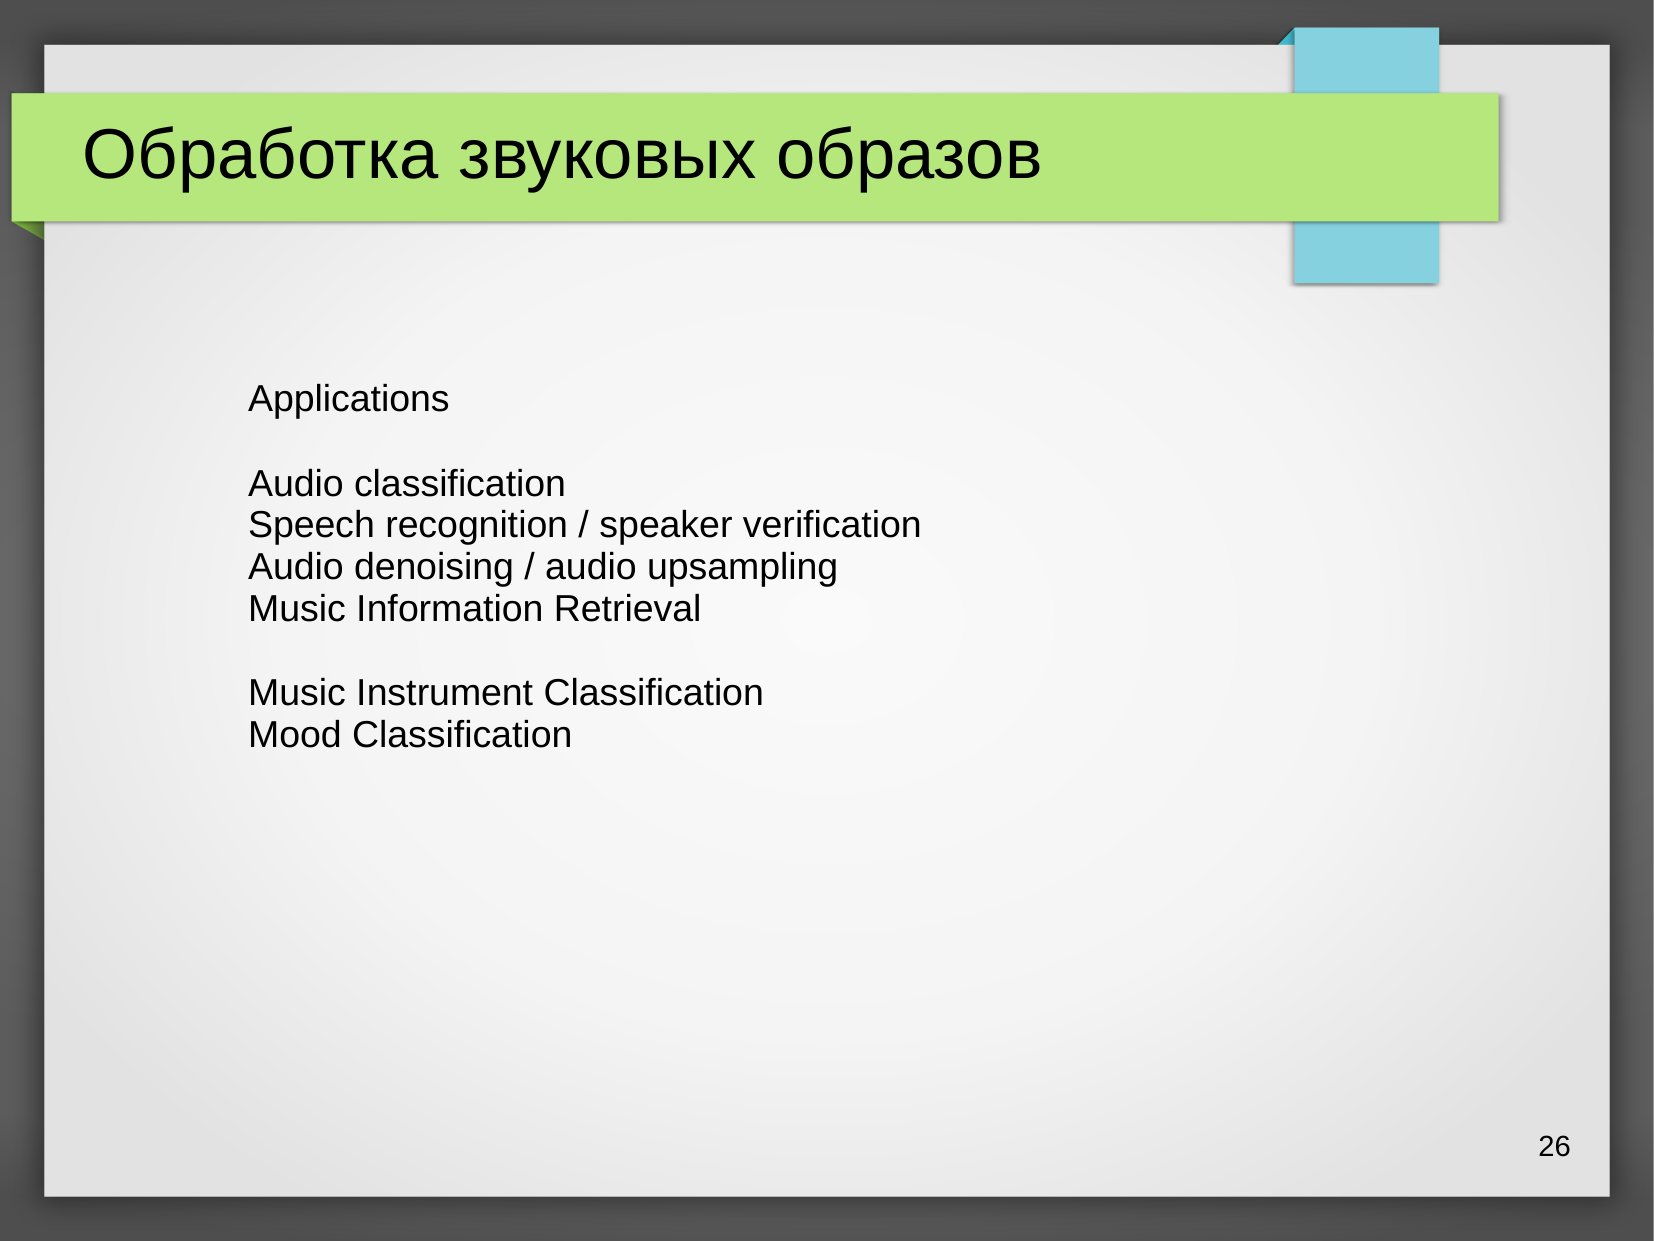

# Обработка звуковых образов
Applications
Audio classification
Speech recognition / speaker verification
Audio denoising / audio upsampling
Music Information Retrieval
Music Instrument Classification
Mood Classification
26